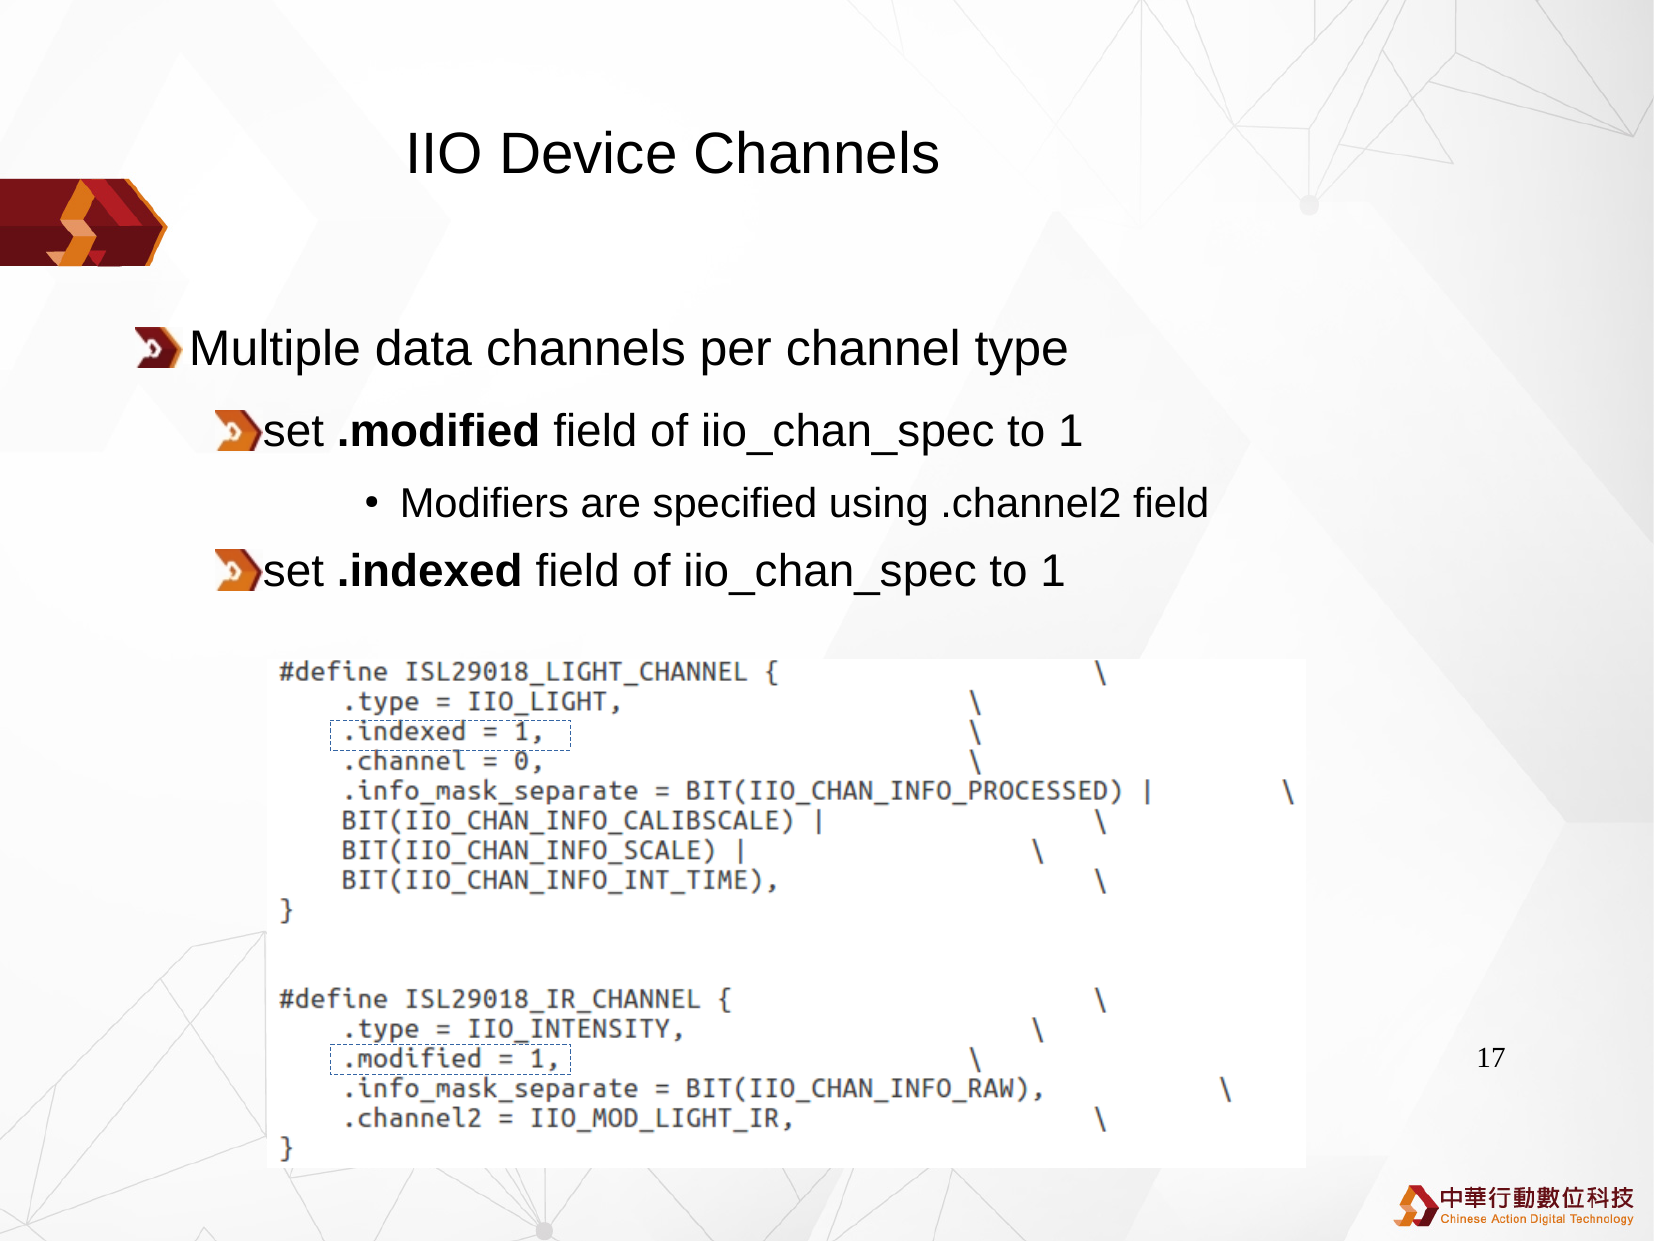

# IIO Device Channels
Multiple data channels per channel type
set .modified field of iio_chan_spec to 1
Modifiers are specified using .channel2 field
set .indexed field of iio_chan_spec to 1
17